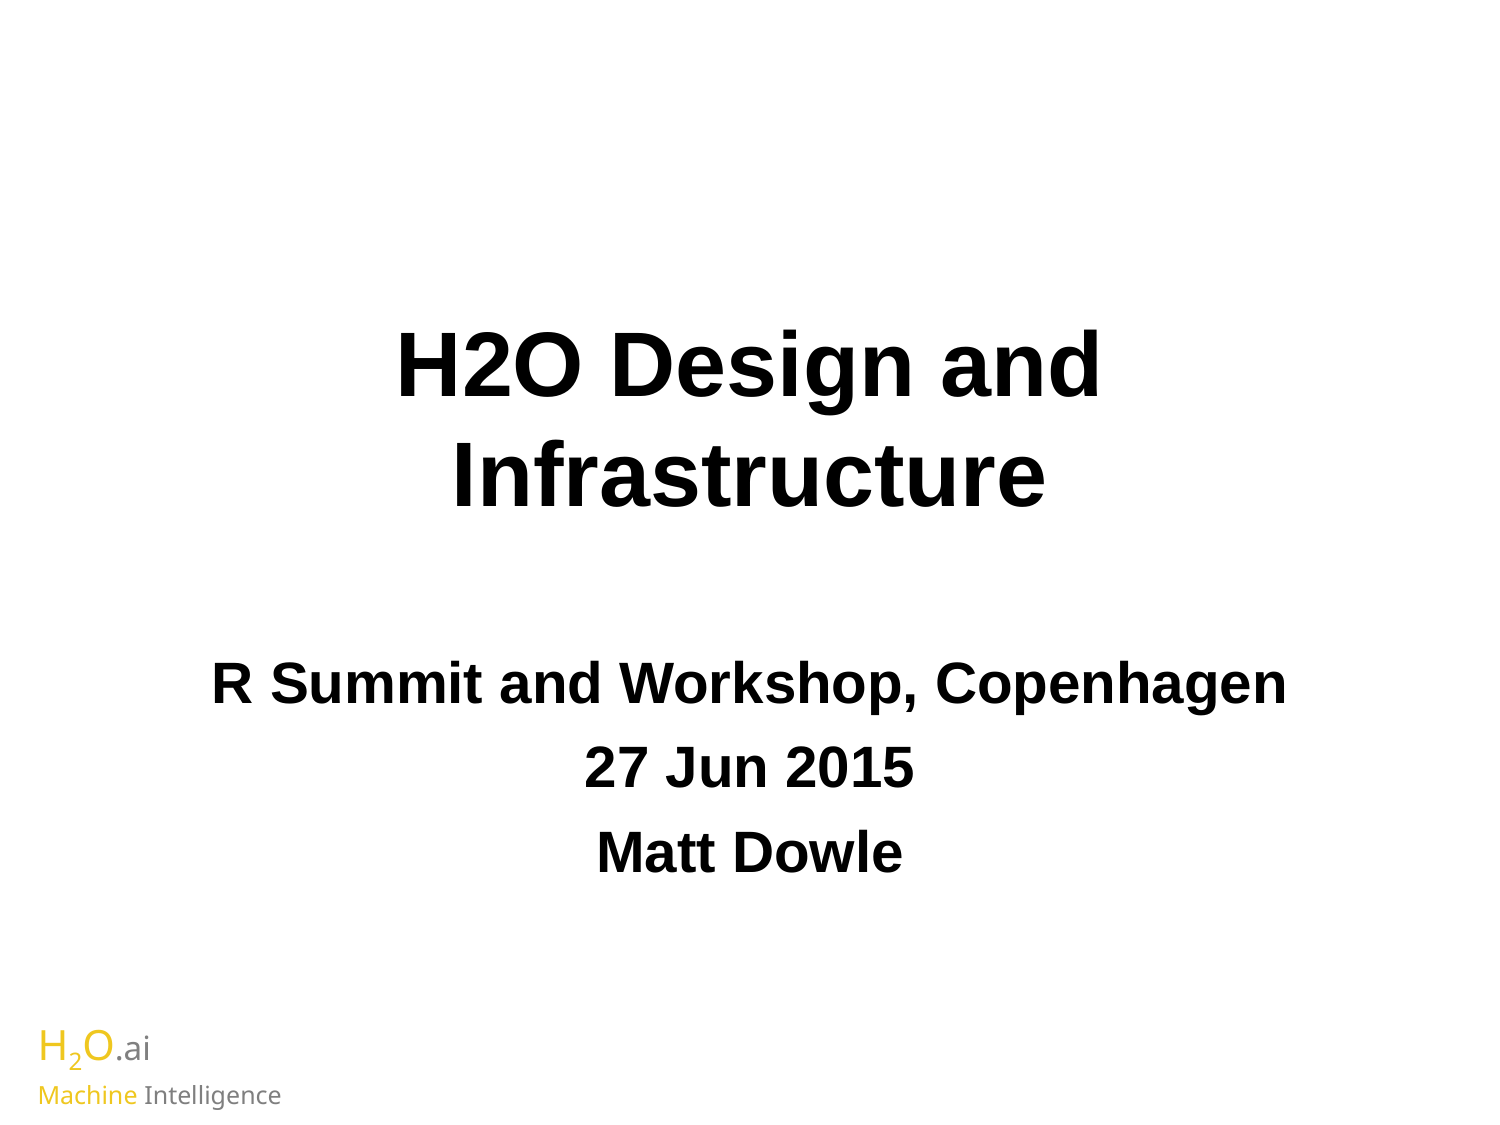

# H2O Design and Infrastructure
R Summit and Workshop, Copenhagen
27 Jun 2015
Matt Dowle